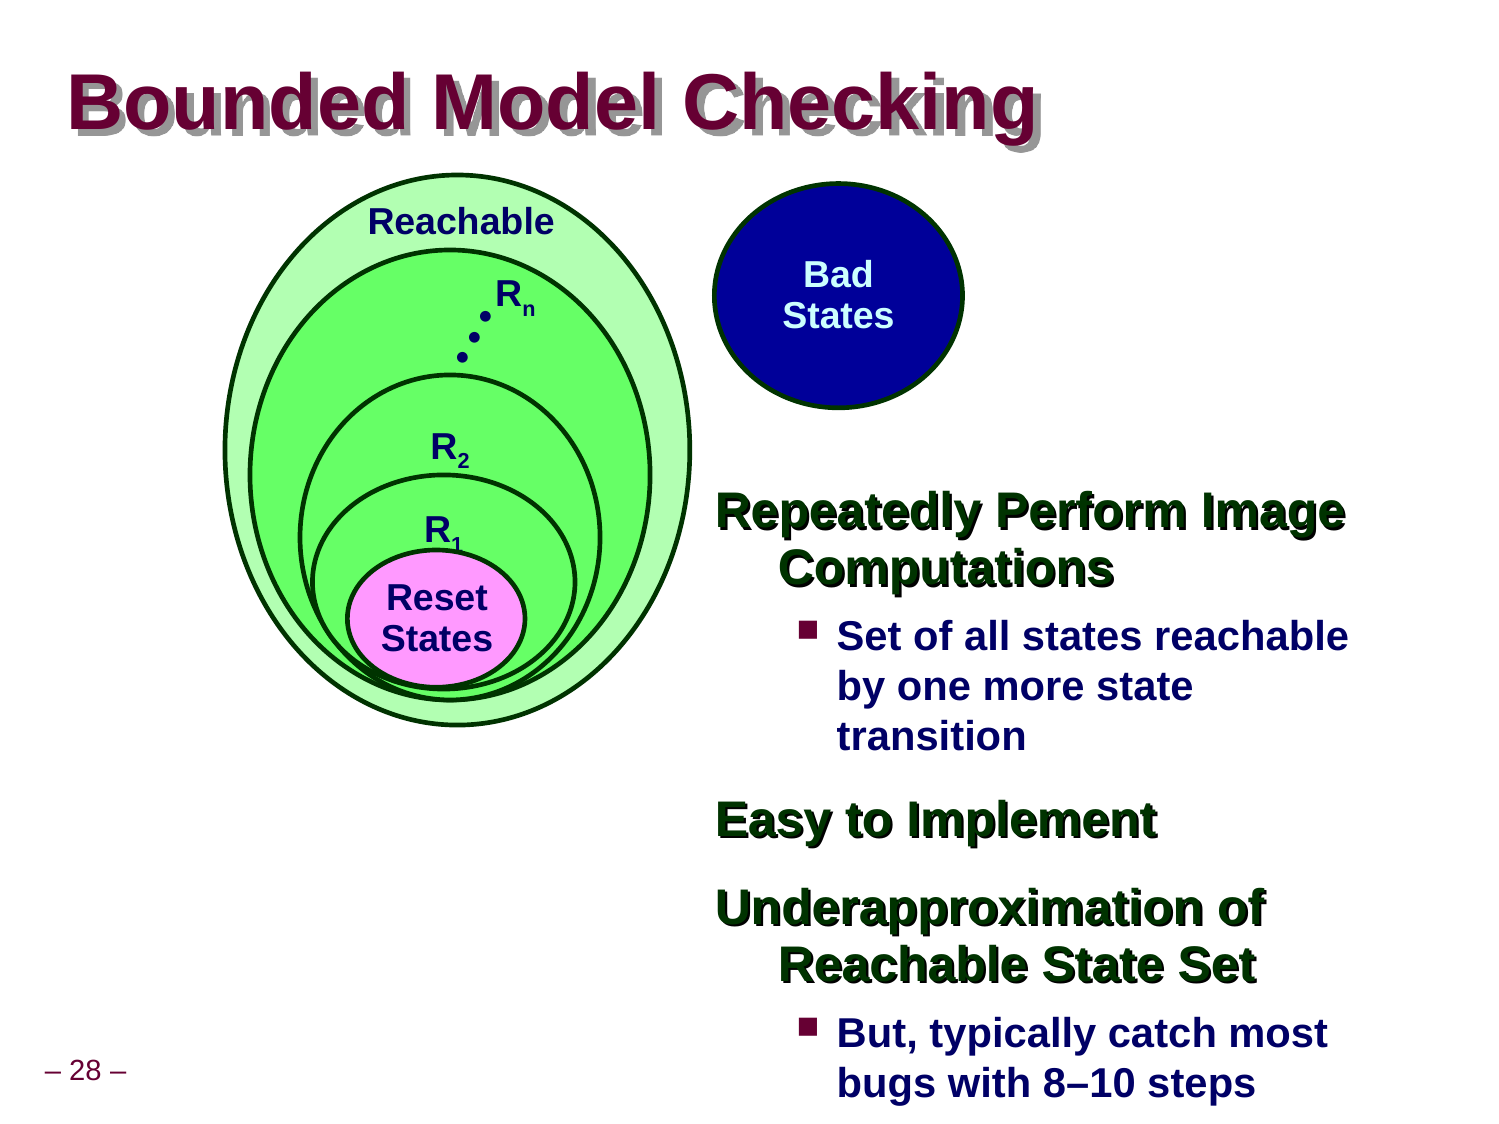

# Bounded Model Checking
Reachable
Bad
States
Rn
• • •
R2
Repeatedly Perform Image Computations
Set of all states reachable by one more state transition
Easy to Implement
Underapproximation of Reachable State Set
But, typically catch most bugs with 8–10 steps
R1
Reset
States